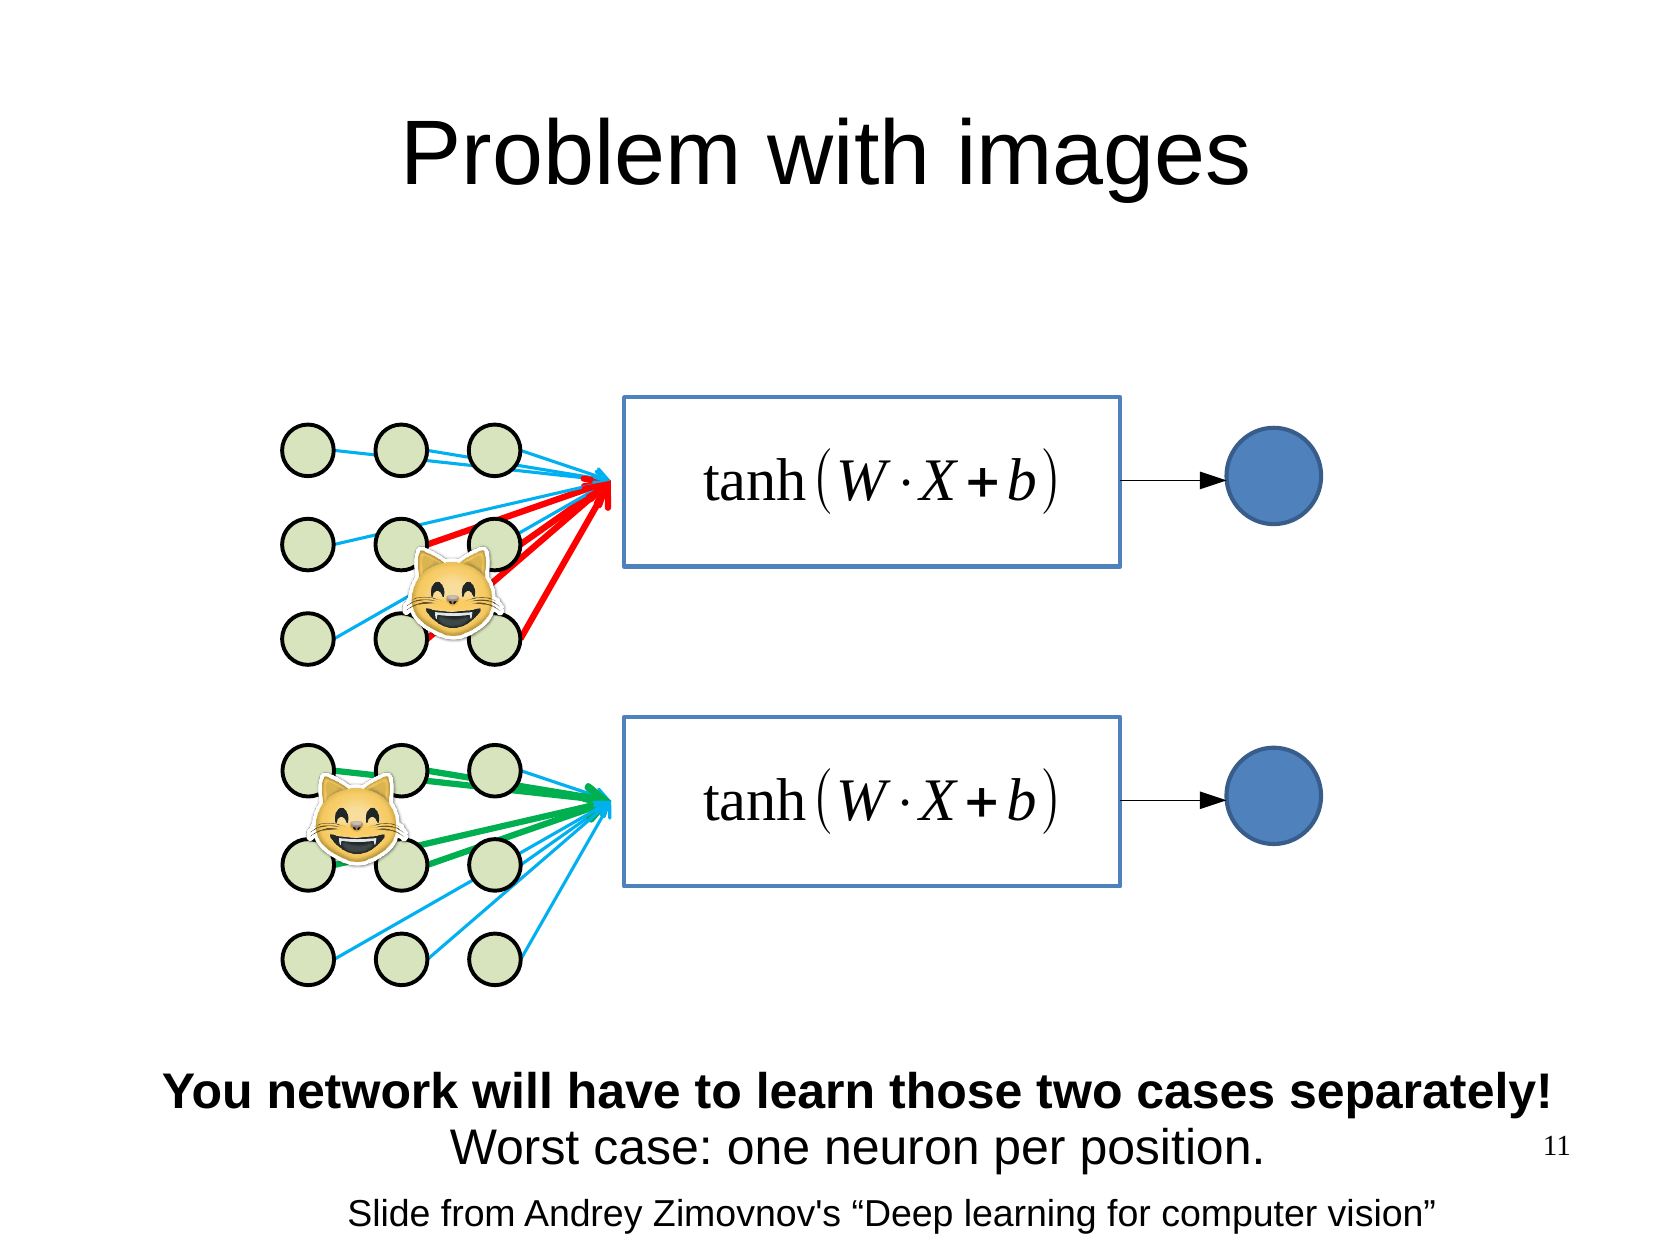

# Problem with images
You network will have to learn those two cases separately!
Worst case: one neuron per position.
11
Slide from Andrey Zimovnov's “Deep learning for computer vision”